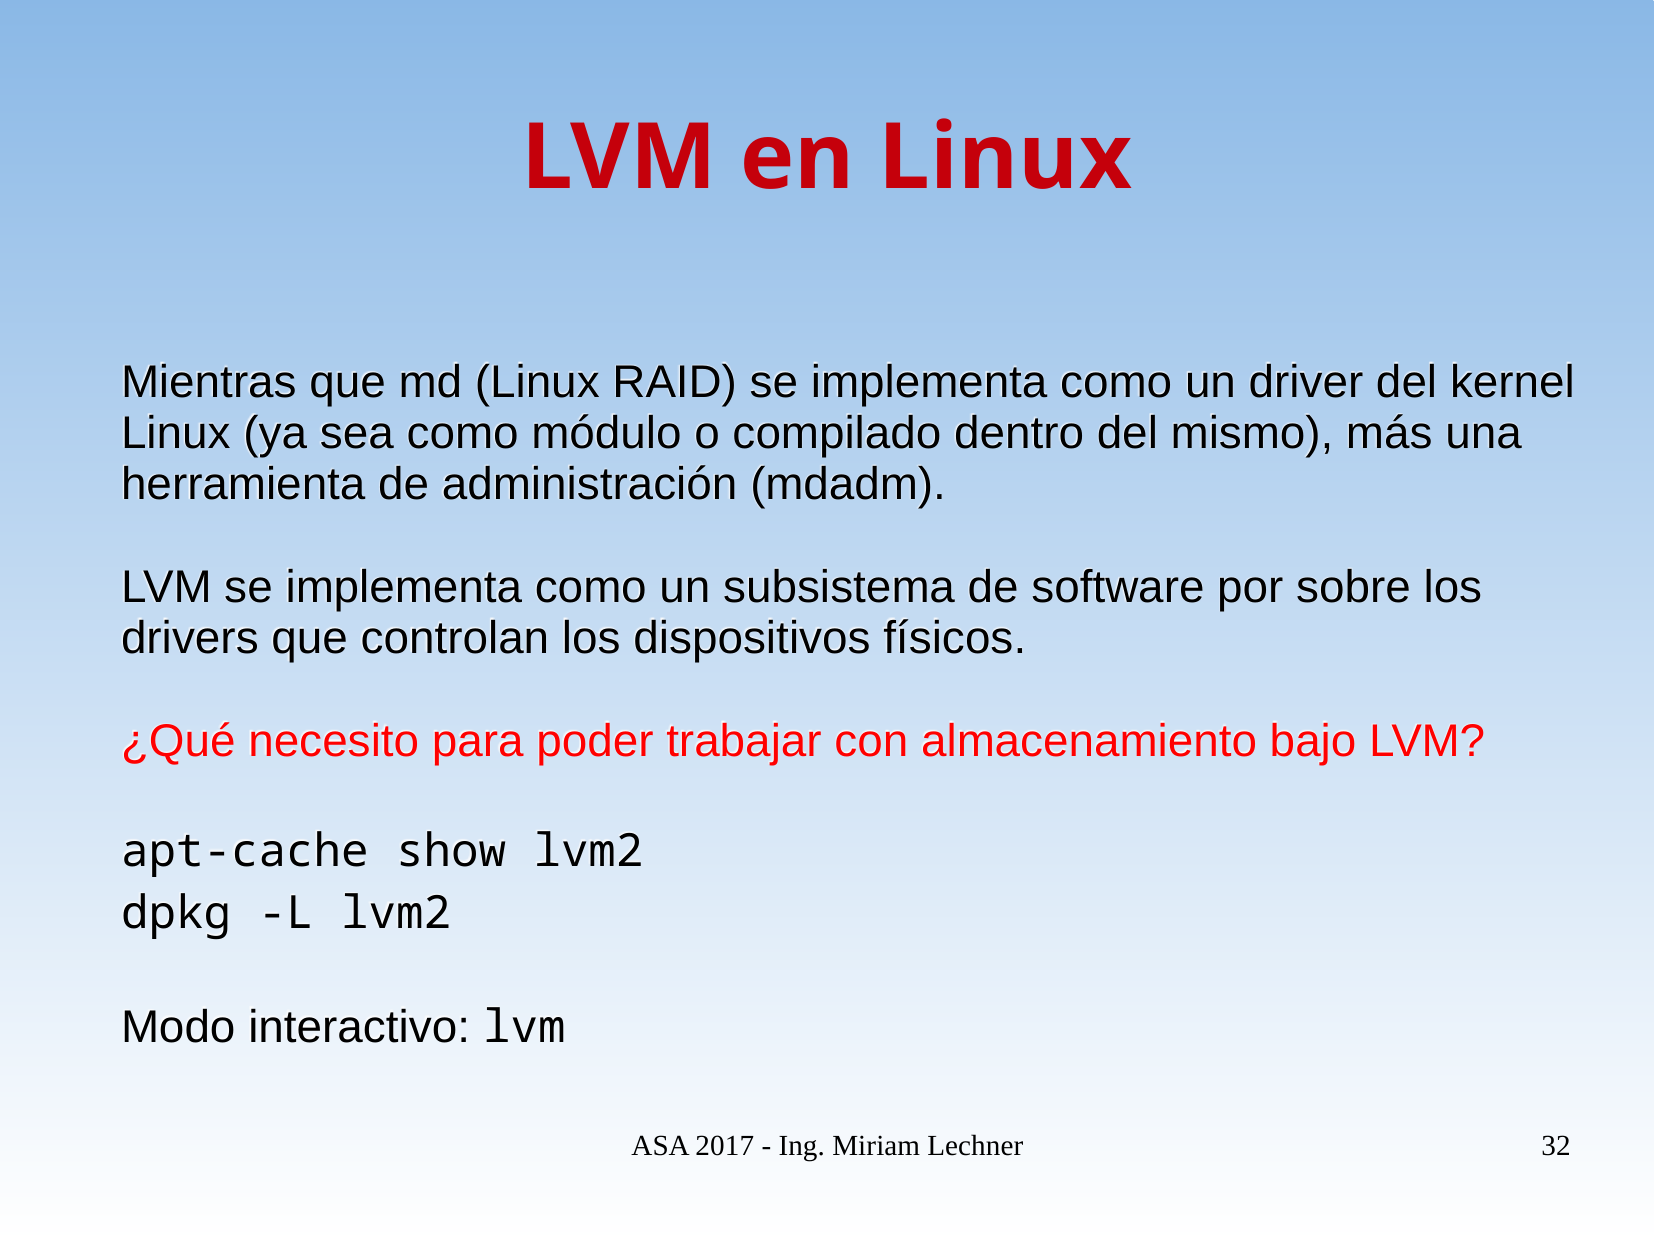

# LVM en Linux
Mientras que md (Linux RAID) se implementa como un driver del kernel
Linux (ya sea como módulo o compilado dentro del mismo), más una
herramienta de administración (mdadm).
LVM se implementa como un subsistema de software por sobre los
drivers que controlan los dispositivos físicos.
¿Qué necesito para poder trabajar con almacenamiento bajo LVM?
apt-cache show lvm2
dpkg -L lvm2
Modo interactivo: lvm
ASA 2017 - Ing. Miriam Lechner
32